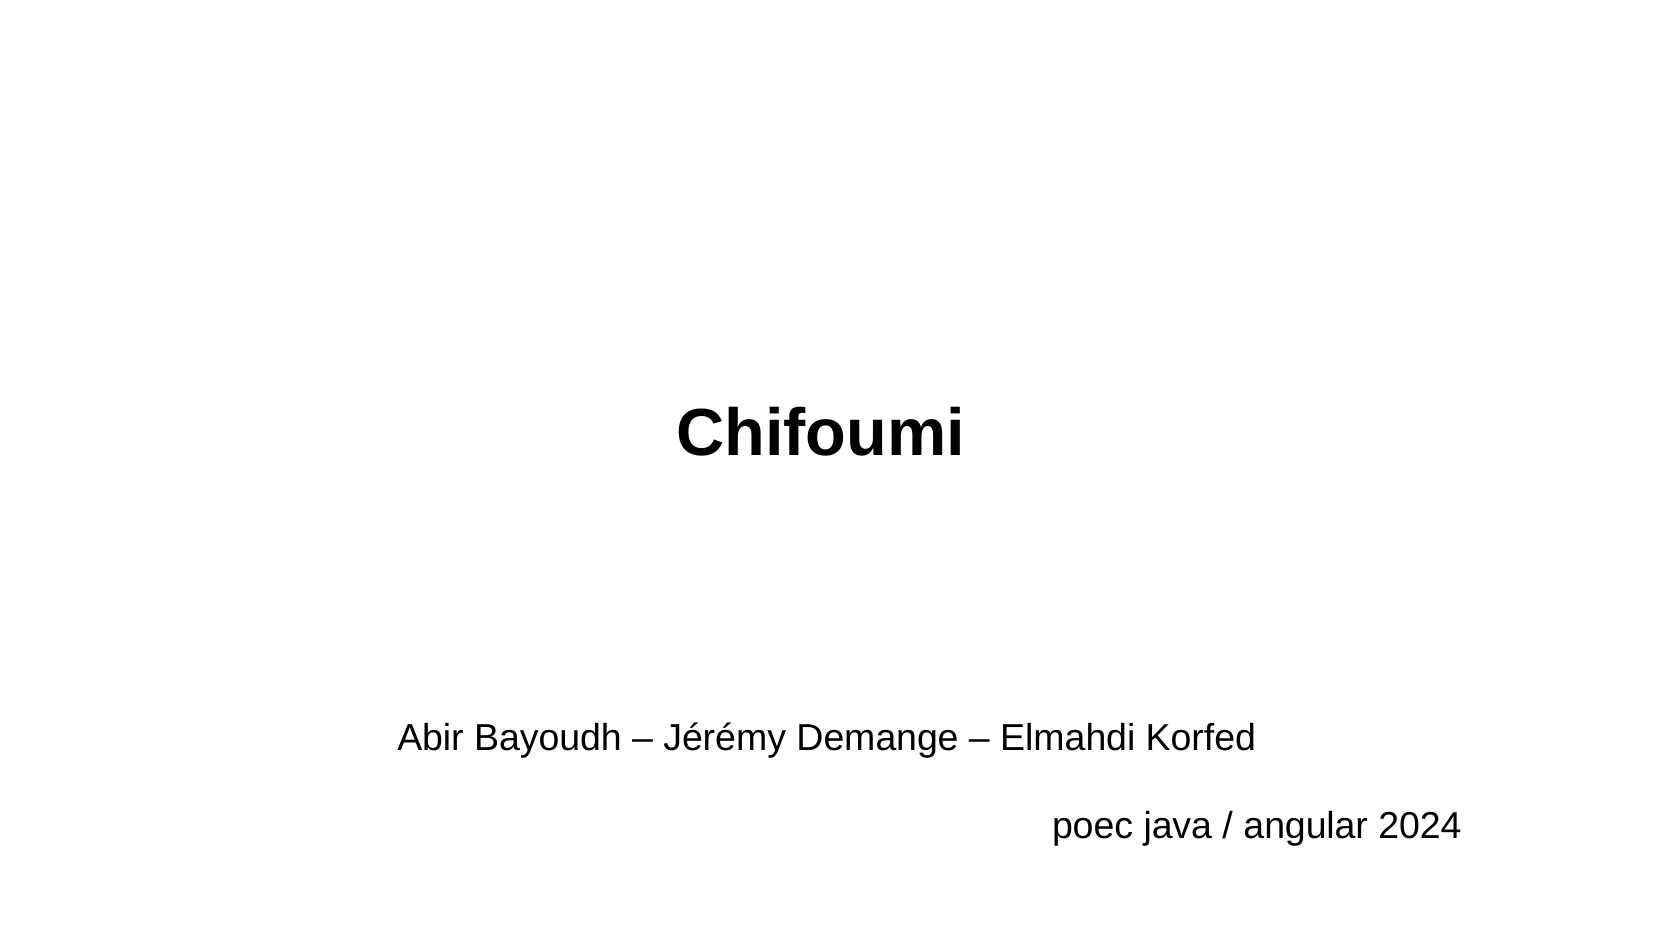

# Chifoumi
Abir Bayoudh – Jérémy Demange – Elmahdi Korfed
poec java / angular 2024